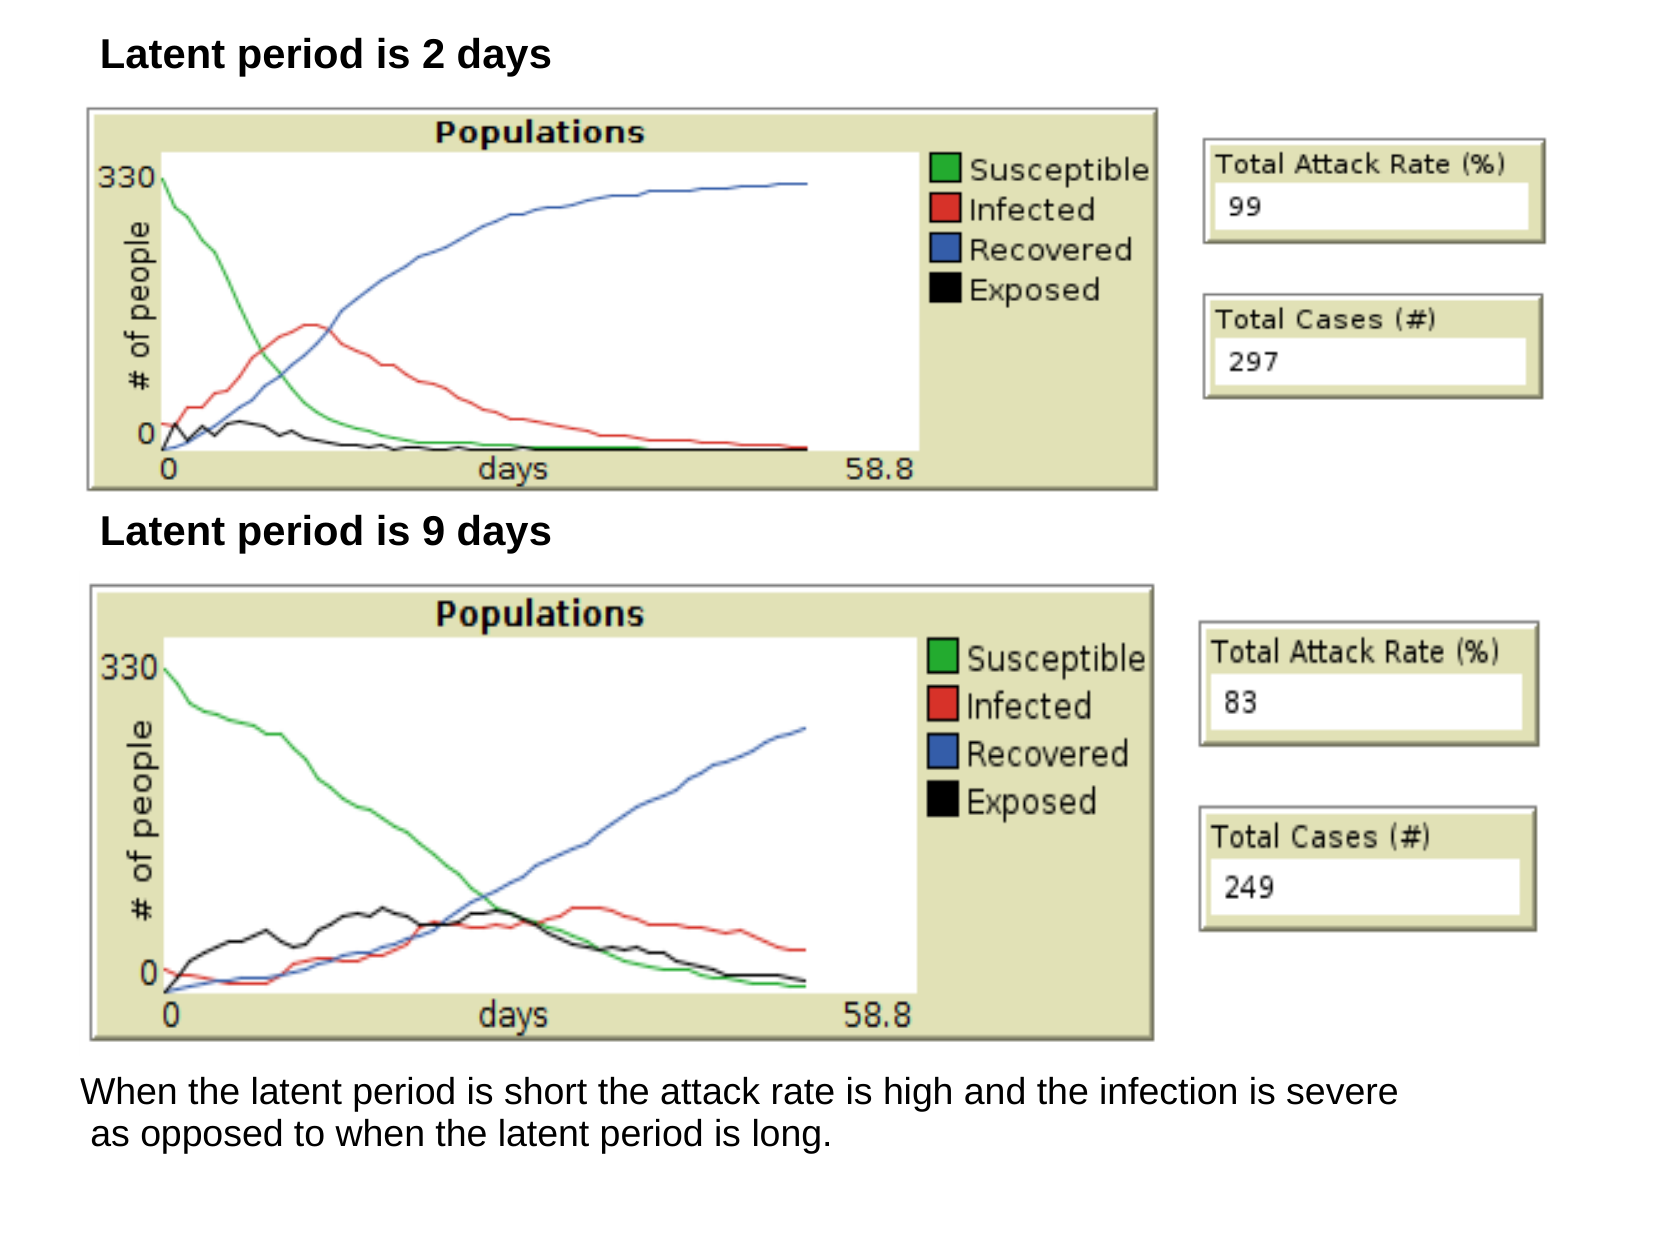

Latent period is 2 days
Latent period is 9 days
When the latent period is short the attack rate is high and the infection is severe
 as opposed to when the latent period is long.